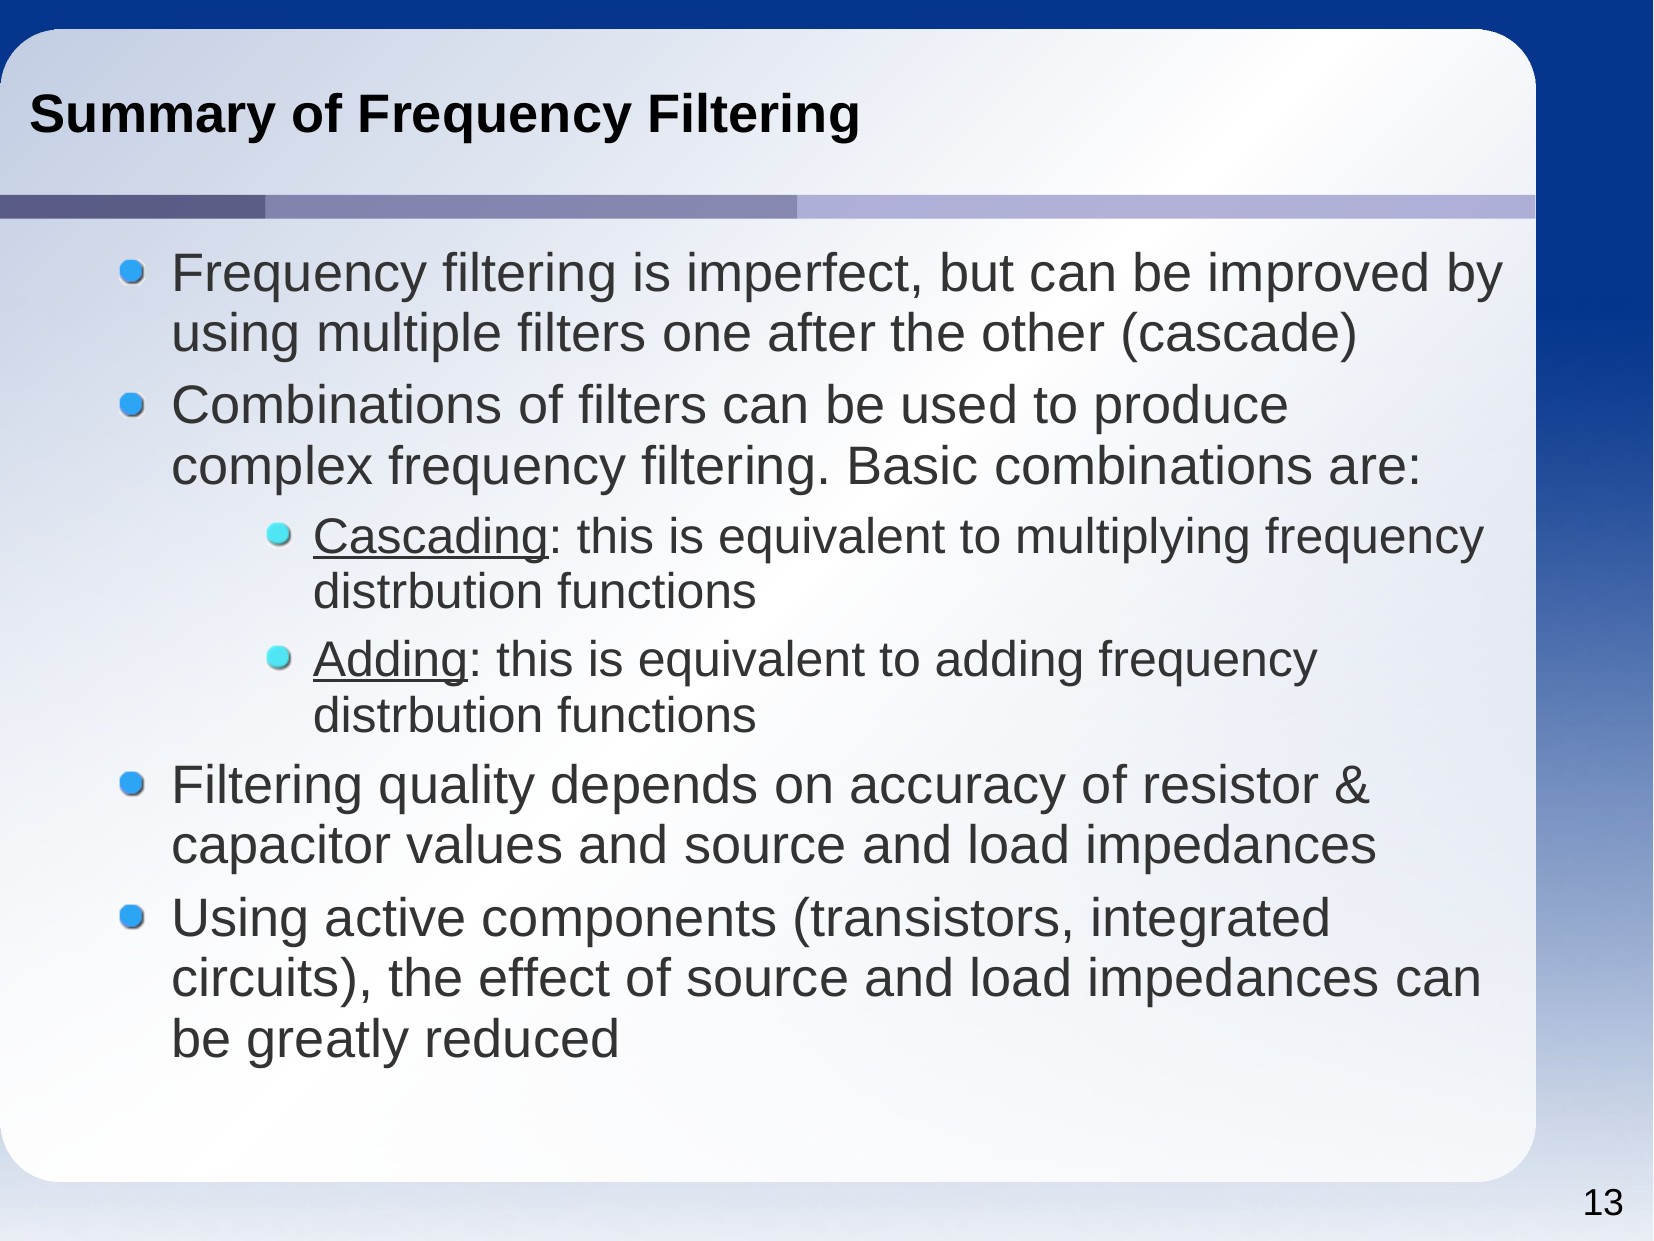

# Summary of Frequency Filtering
Frequency filtering is imperfect, but can be improved by using multiple filters one after the other (cascade)
Combinations of filters can be used to produce complex frequency filtering. Basic combinations are:
Cascading: this is equivalent to multiplying frequency distrbution functions
Adding: this is equivalent to adding frequency distrbution functions
Filtering quality depends on accuracy of resistor & capacitor values and source and load impedances
Using active components (transistors, integrated circuits), the effect of source and load impedances can be greatly reduced
13